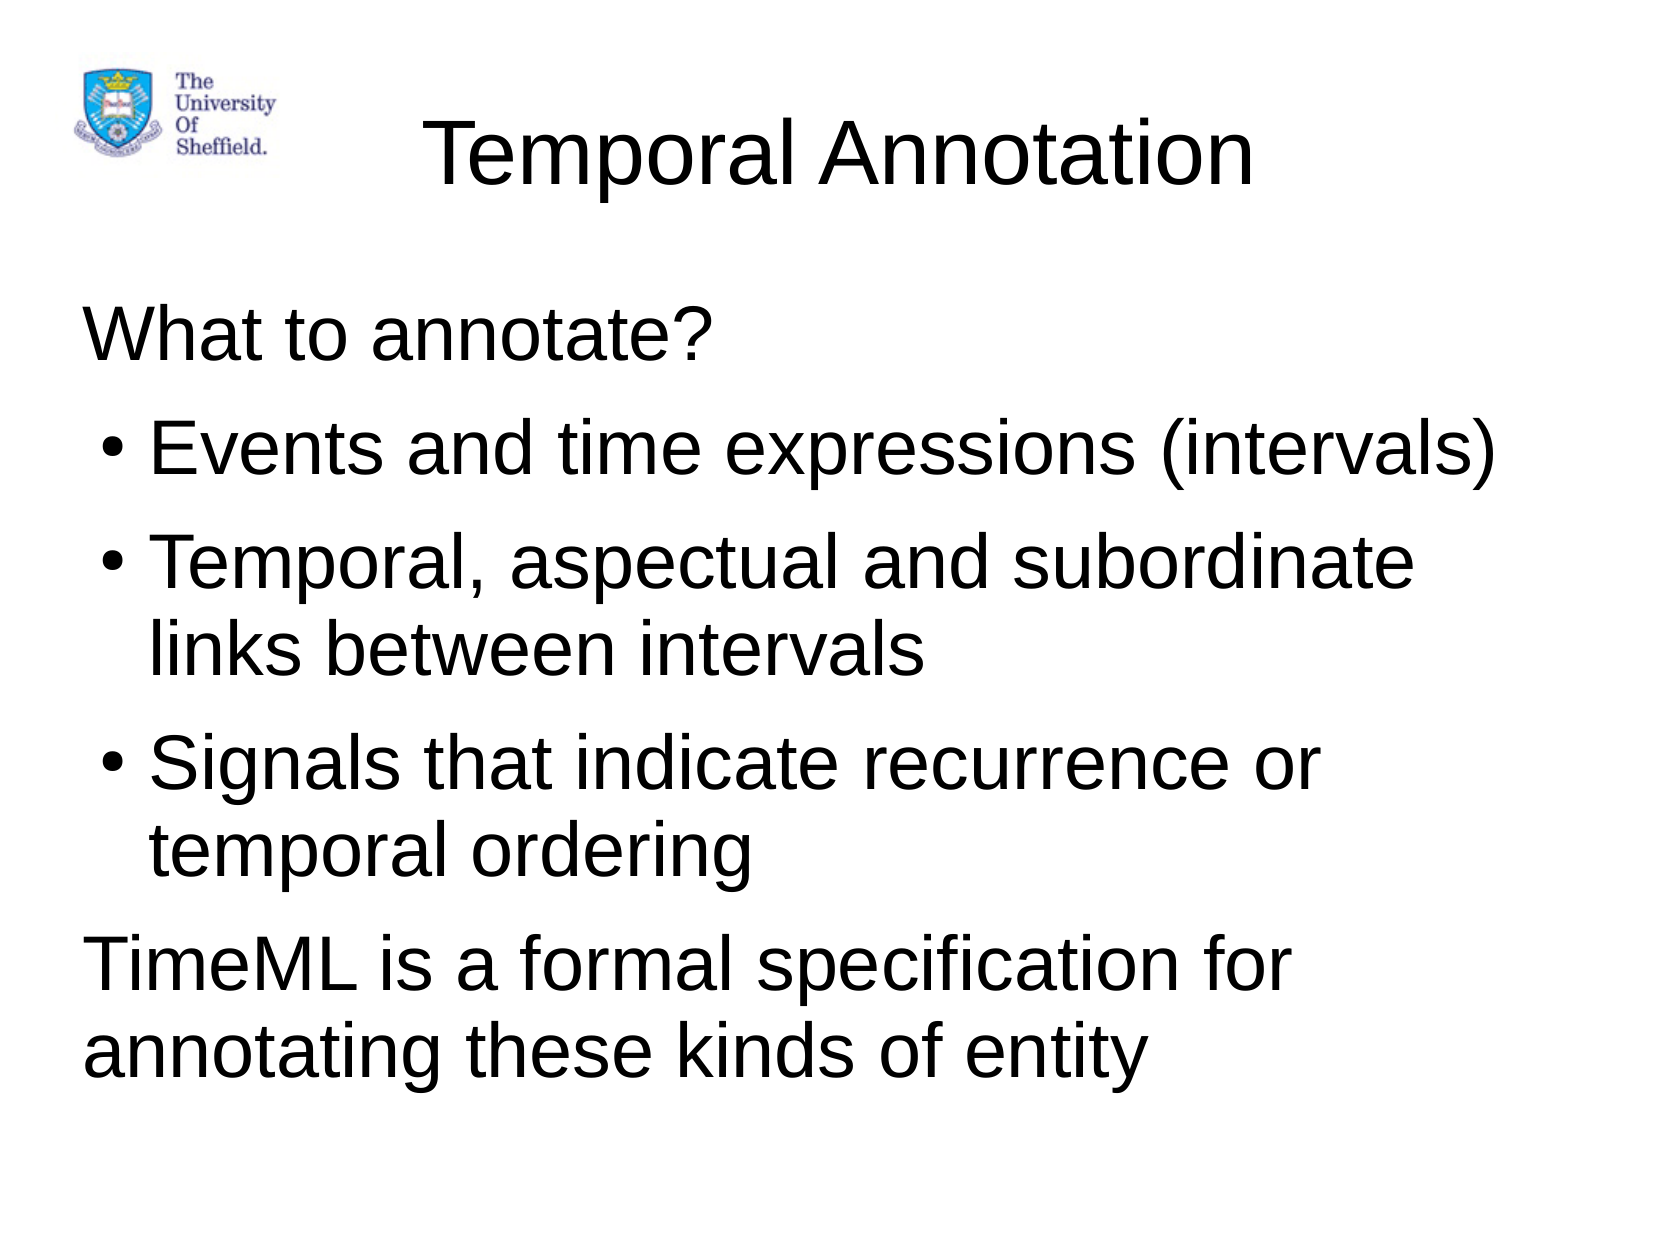

# Temporal Annotation
What to annotate?
Events and time expressions (intervals)
Temporal, aspectual and subordinate links between intervals
Signals that indicate recurrence or temporal ordering
TimeML is a formal specification for annotating these kinds of entity